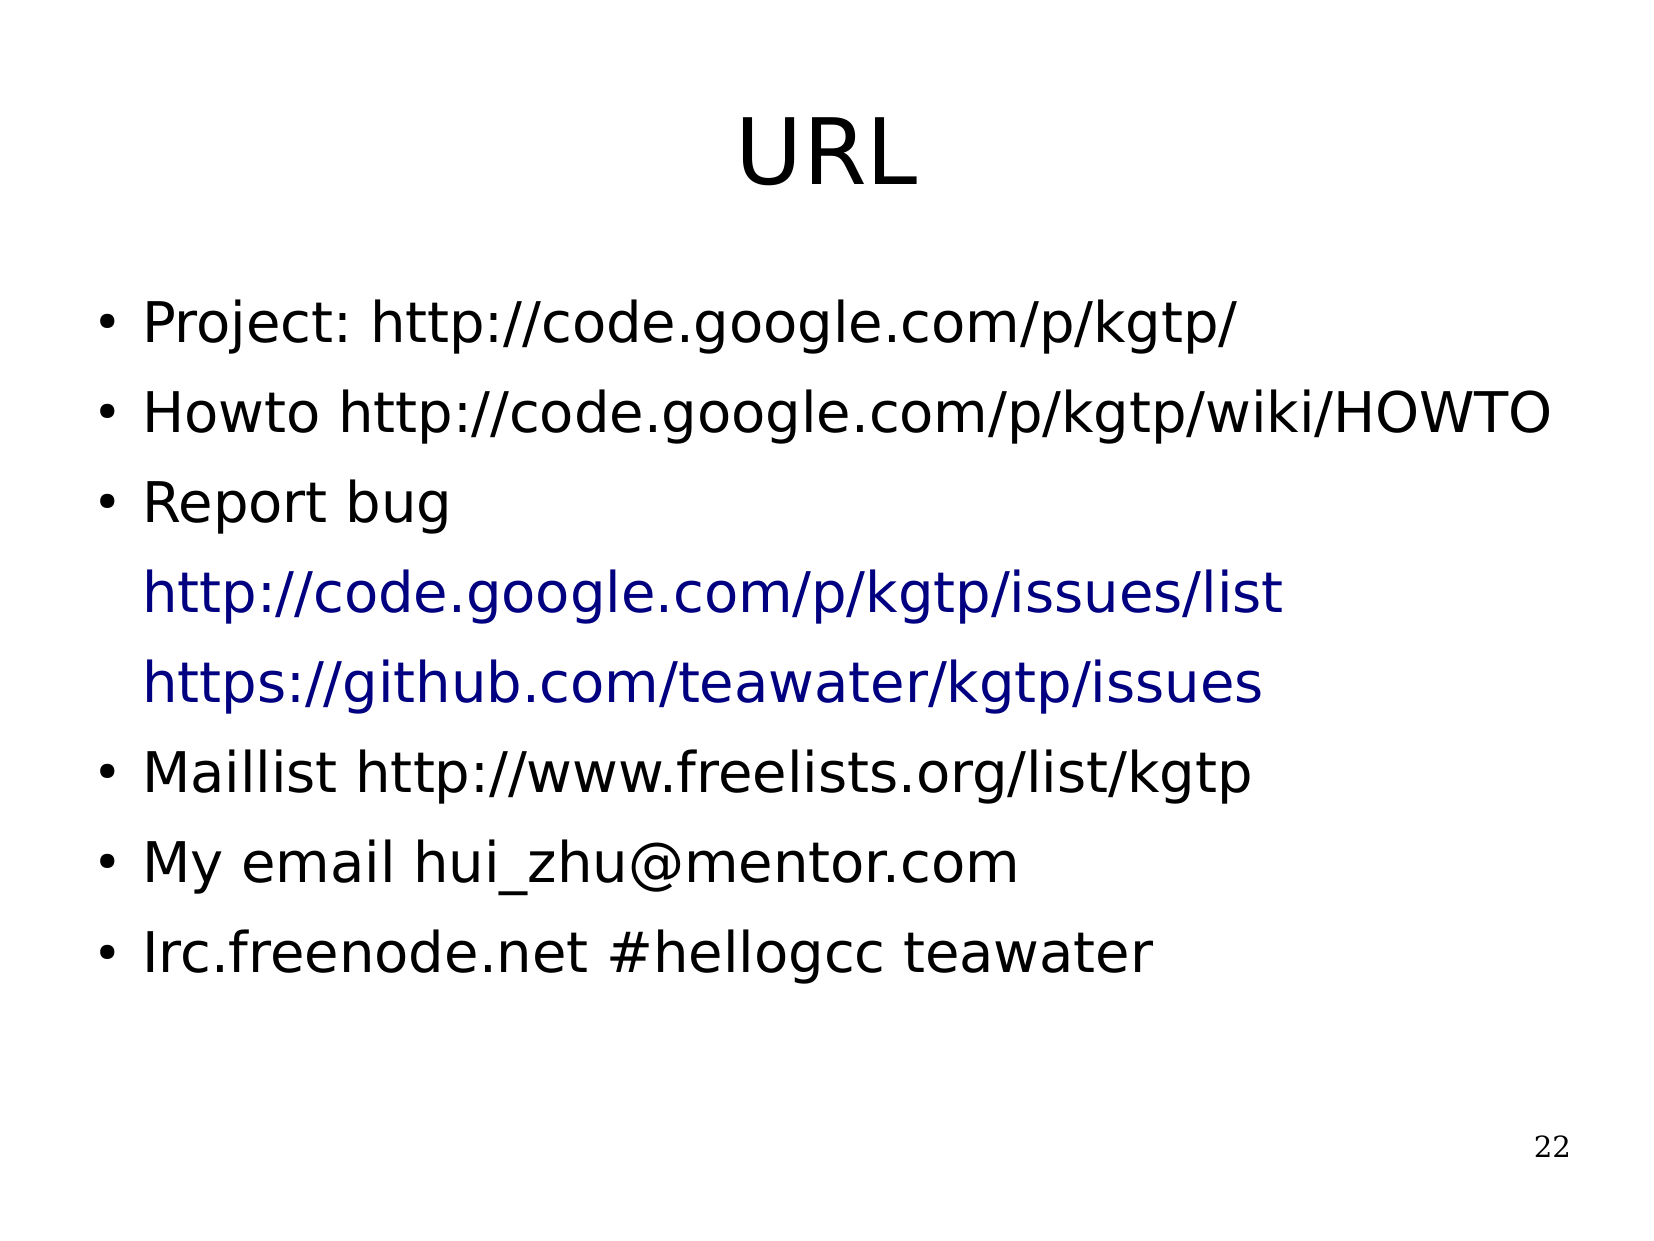

# URL
Project: http://code.google.com/p/kgtp/
Howto http://code.google.com/p/kgtp/wiki/HOWTO
Report bug
http://code.google.com/p/kgtp/issues/list
https://github.com/teawater/kgtp/issues
Maillist http://www.freelists.org/list/kgtp
My email hui_zhu@mentor.com
Irc.freenode.net #hellogcc teawater
22